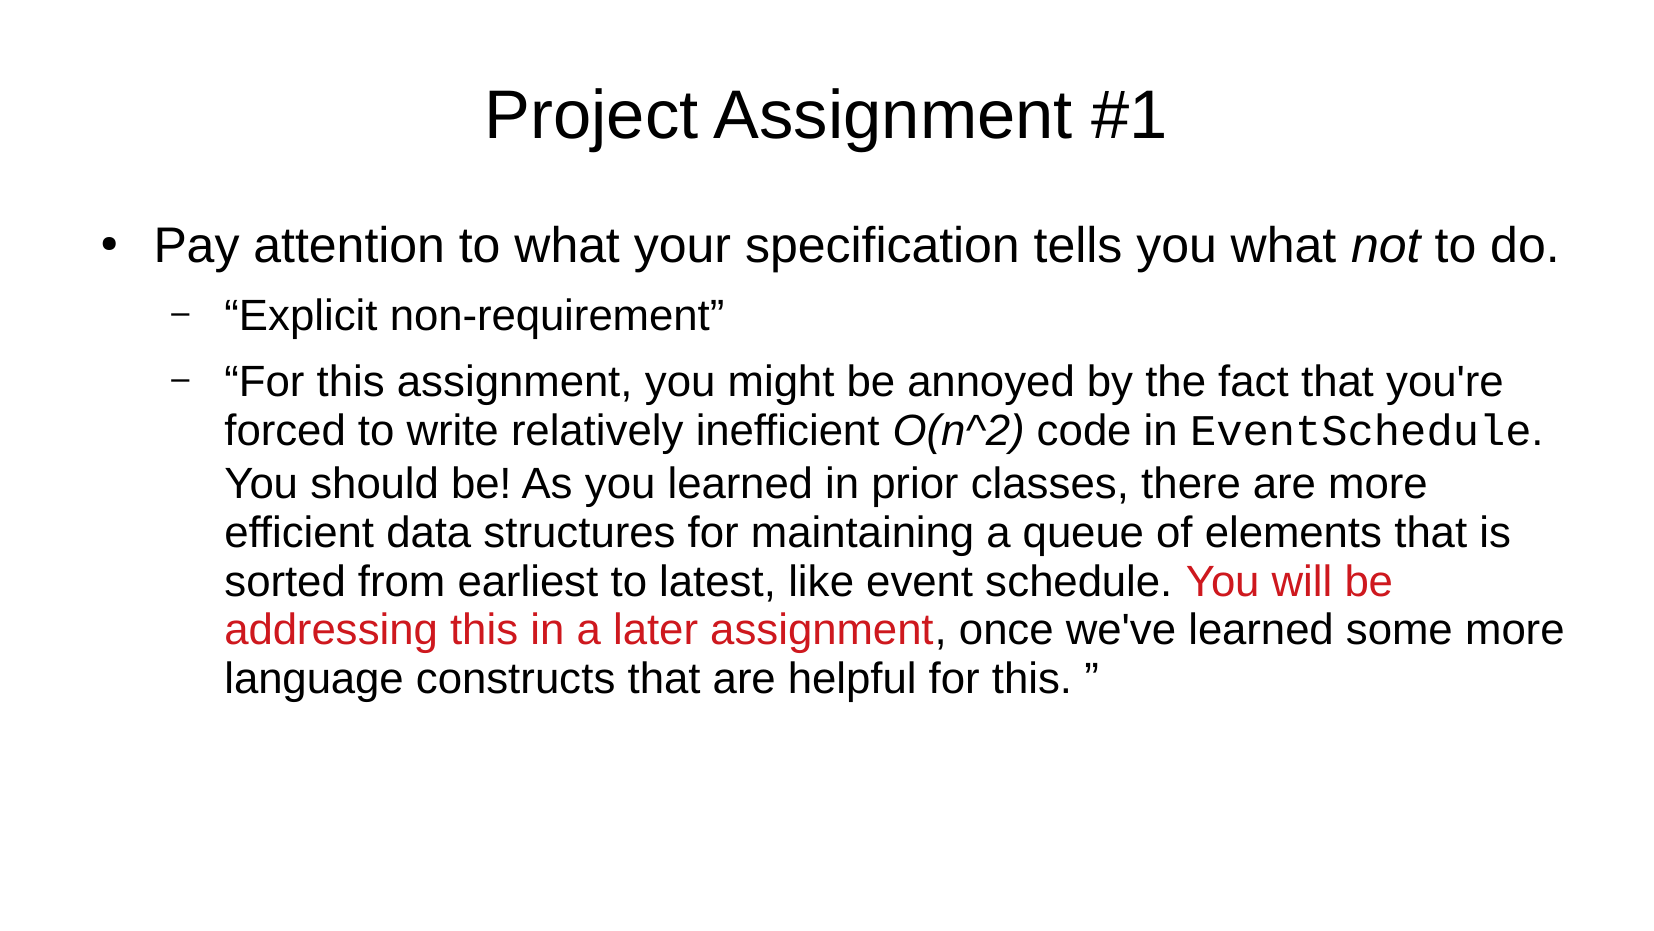

# Project Assignment #1
Pay attention to what your specification tells you what not to do.
“Explicit non-requirement”
“For this assignment, you might be annoyed by the fact that you're forced to write relatively inefficient O(n^2) code in EventSchedule. You should be! As you learned in prior classes, there are more efficient data structures for maintaining a queue of elements that is sorted from earliest to latest, like event schedule. You will be addressing this in a later assignment, once we've learned some more language constructs that are helpful for this. ”